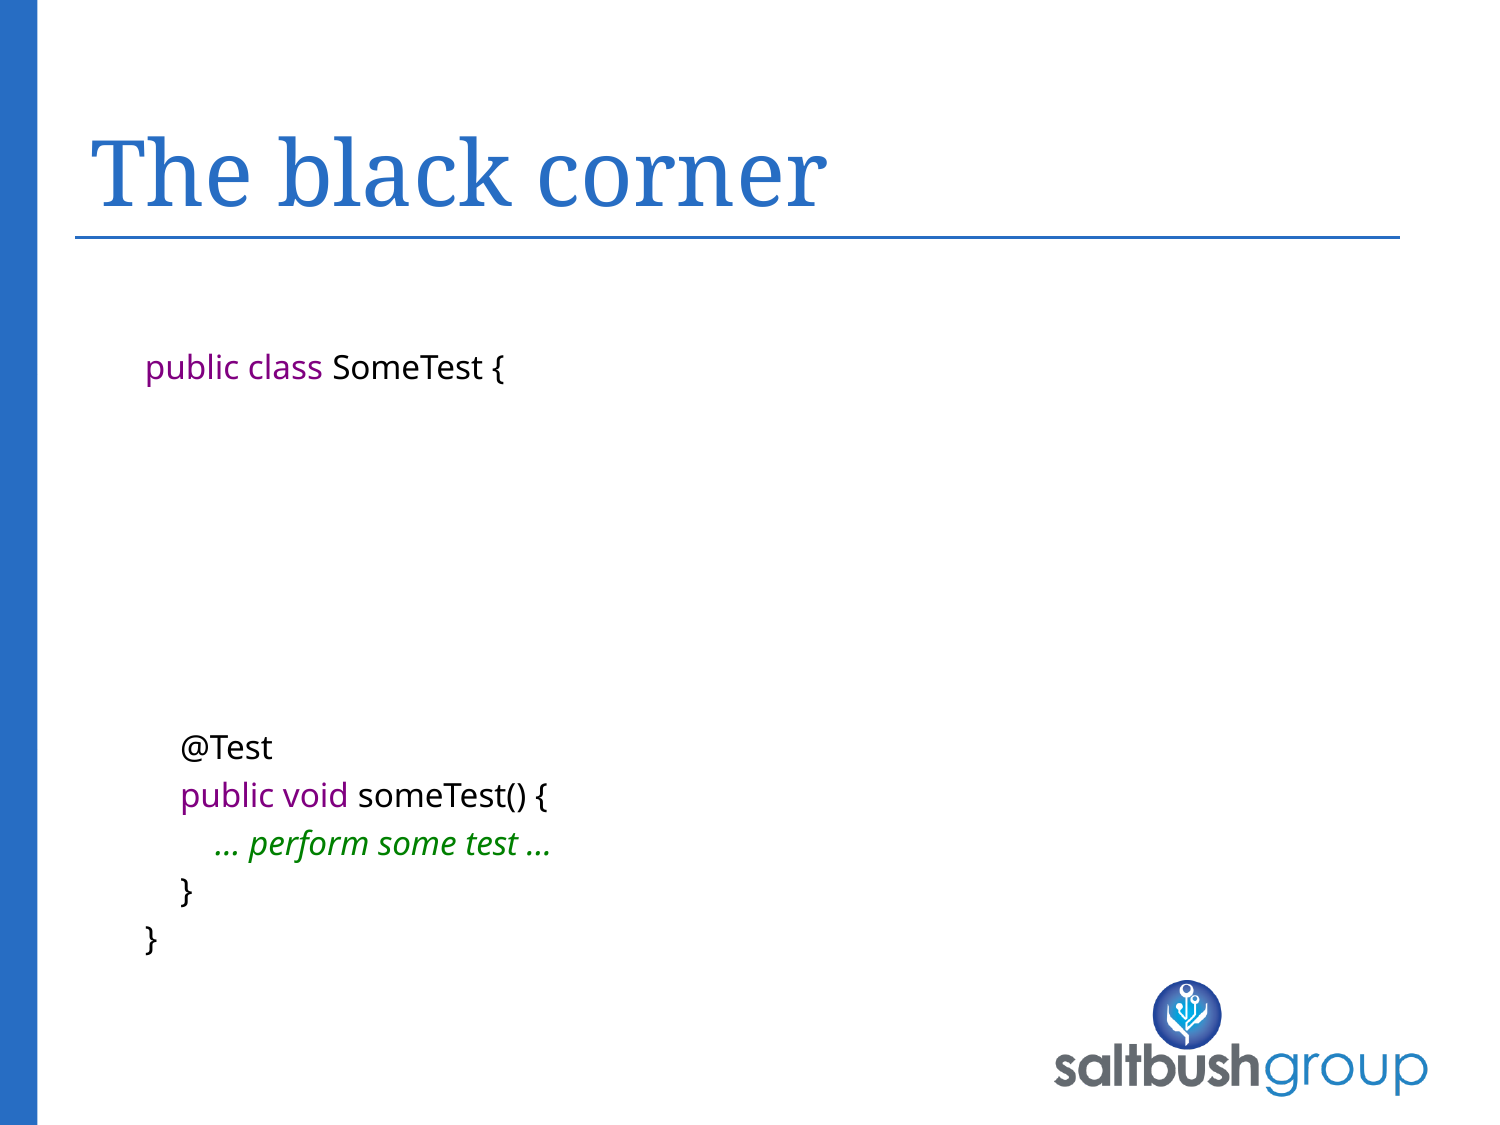

# The black corner
@RunWith(Arquillian.class)
public class SomeTest {
 @Deployment
 public static Archive<?> deploy() {
 … create someArchive …
 return someArchive;
 }
 @Test
 public void someTest() {
 … perform some test …
 }
}